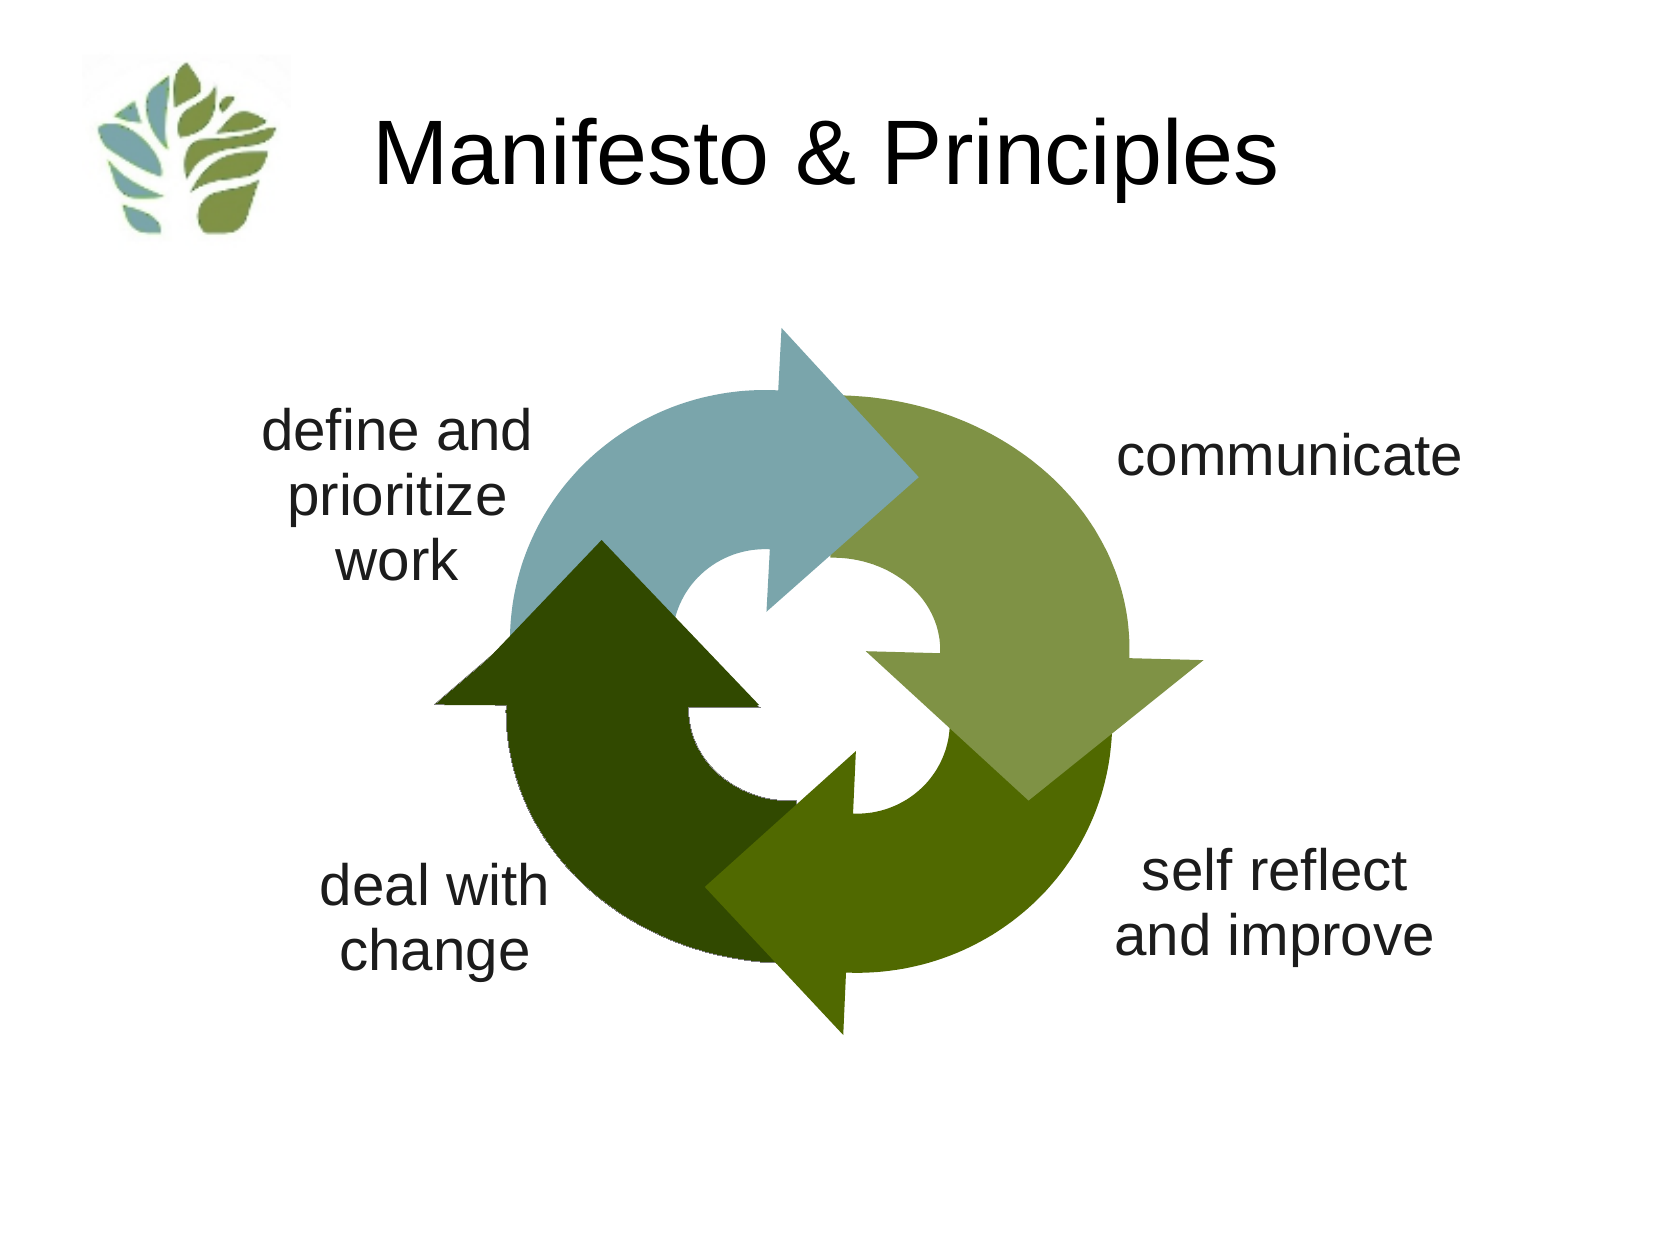

# Manifesto & Principles
define and prioritize work
communicate
self reflect and improve
deal with change